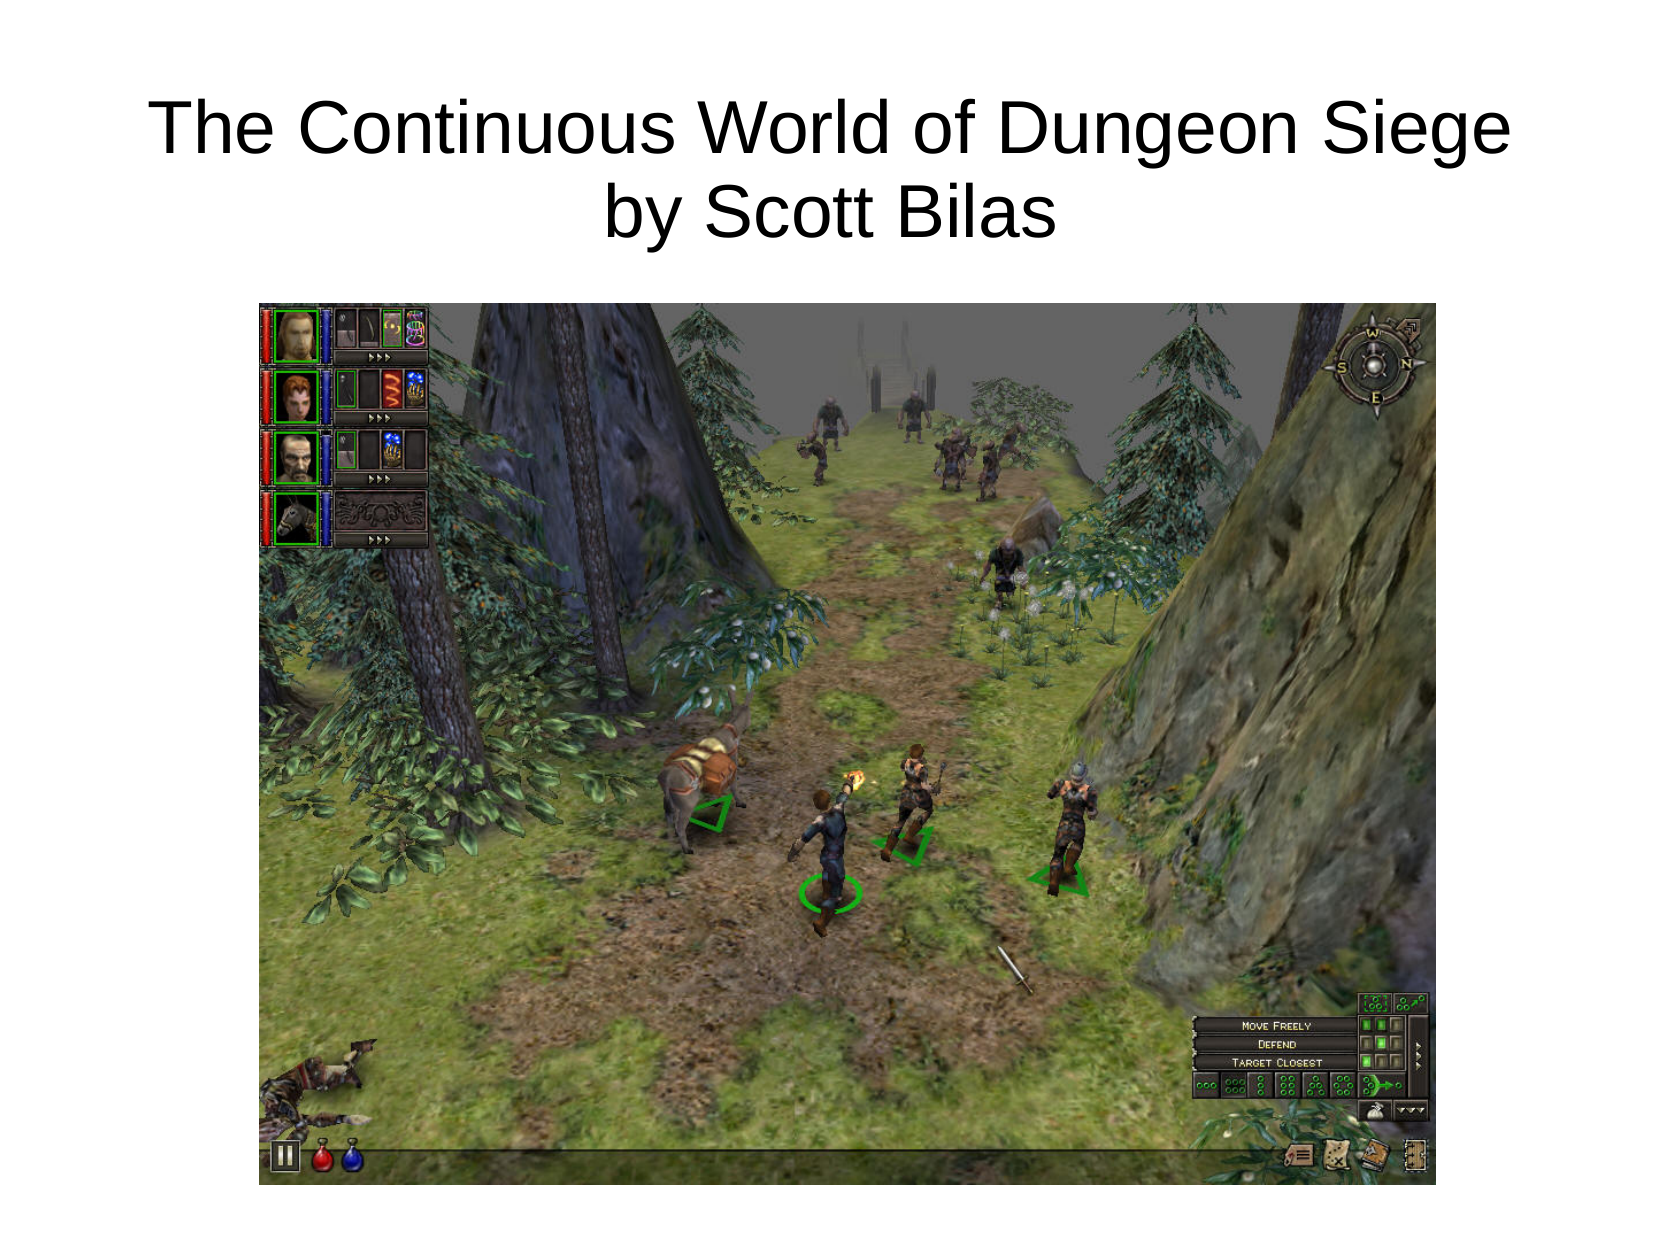

# The Continuous World of Dungeon Siege by Scott Bilas